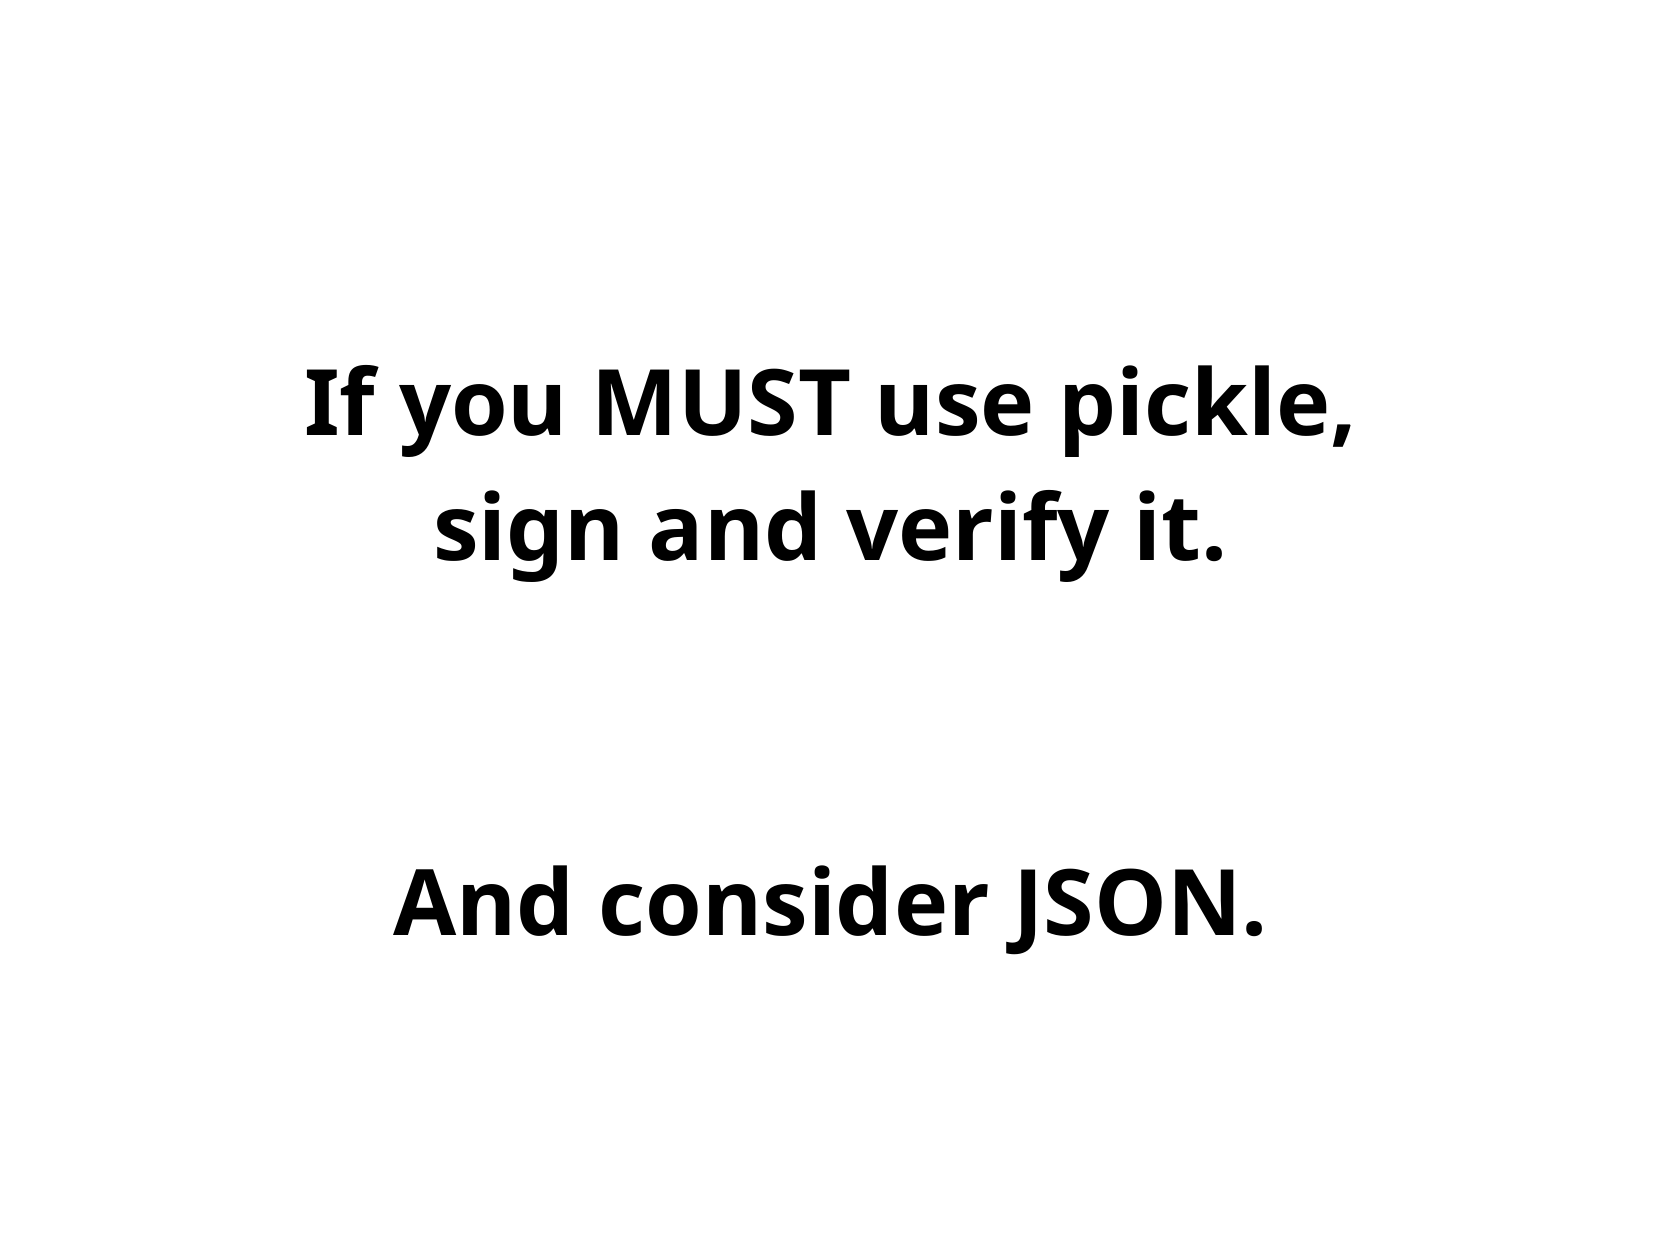

# If you MUST use pickle,
sign and verify it.
And consider JSON.